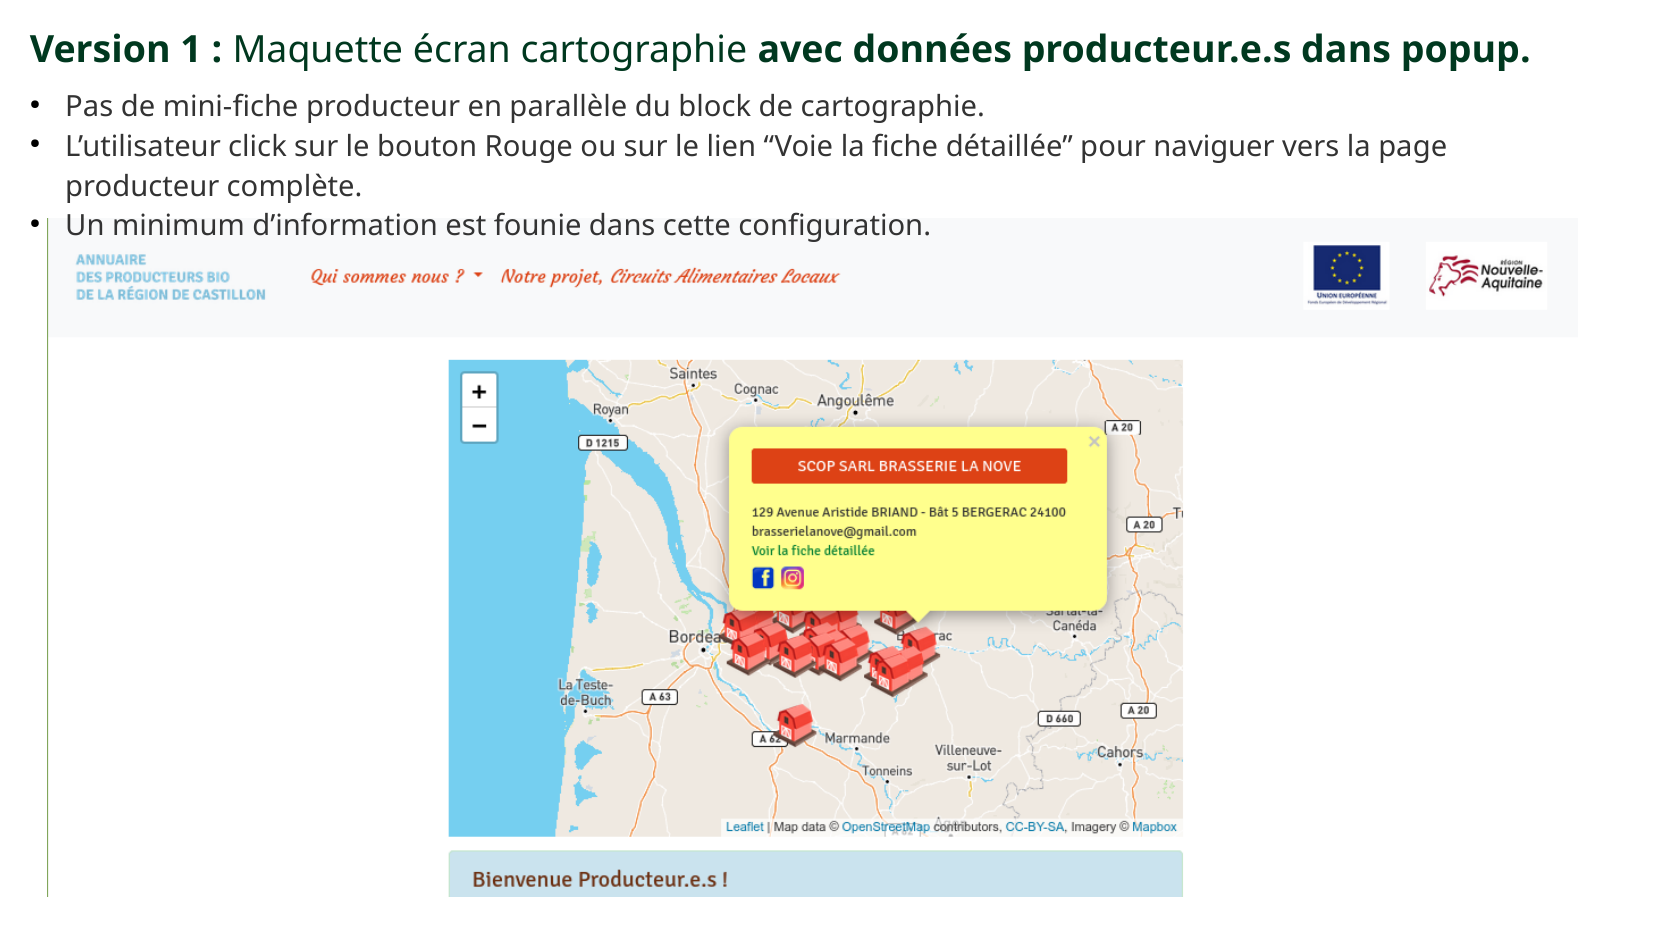

Version 1 : Maquette écran cartographie avec données producteur.e.s dans popup.
Pas de mini-fiche producteur en parallèle du block de cartographie.
L’utilisateur click sur le bouton Rouge ou sur le lien “Voie la fiche détaillée” pour naviguer vers la page producteur complète.
Un minimum d’information est founie dans cette configuration.